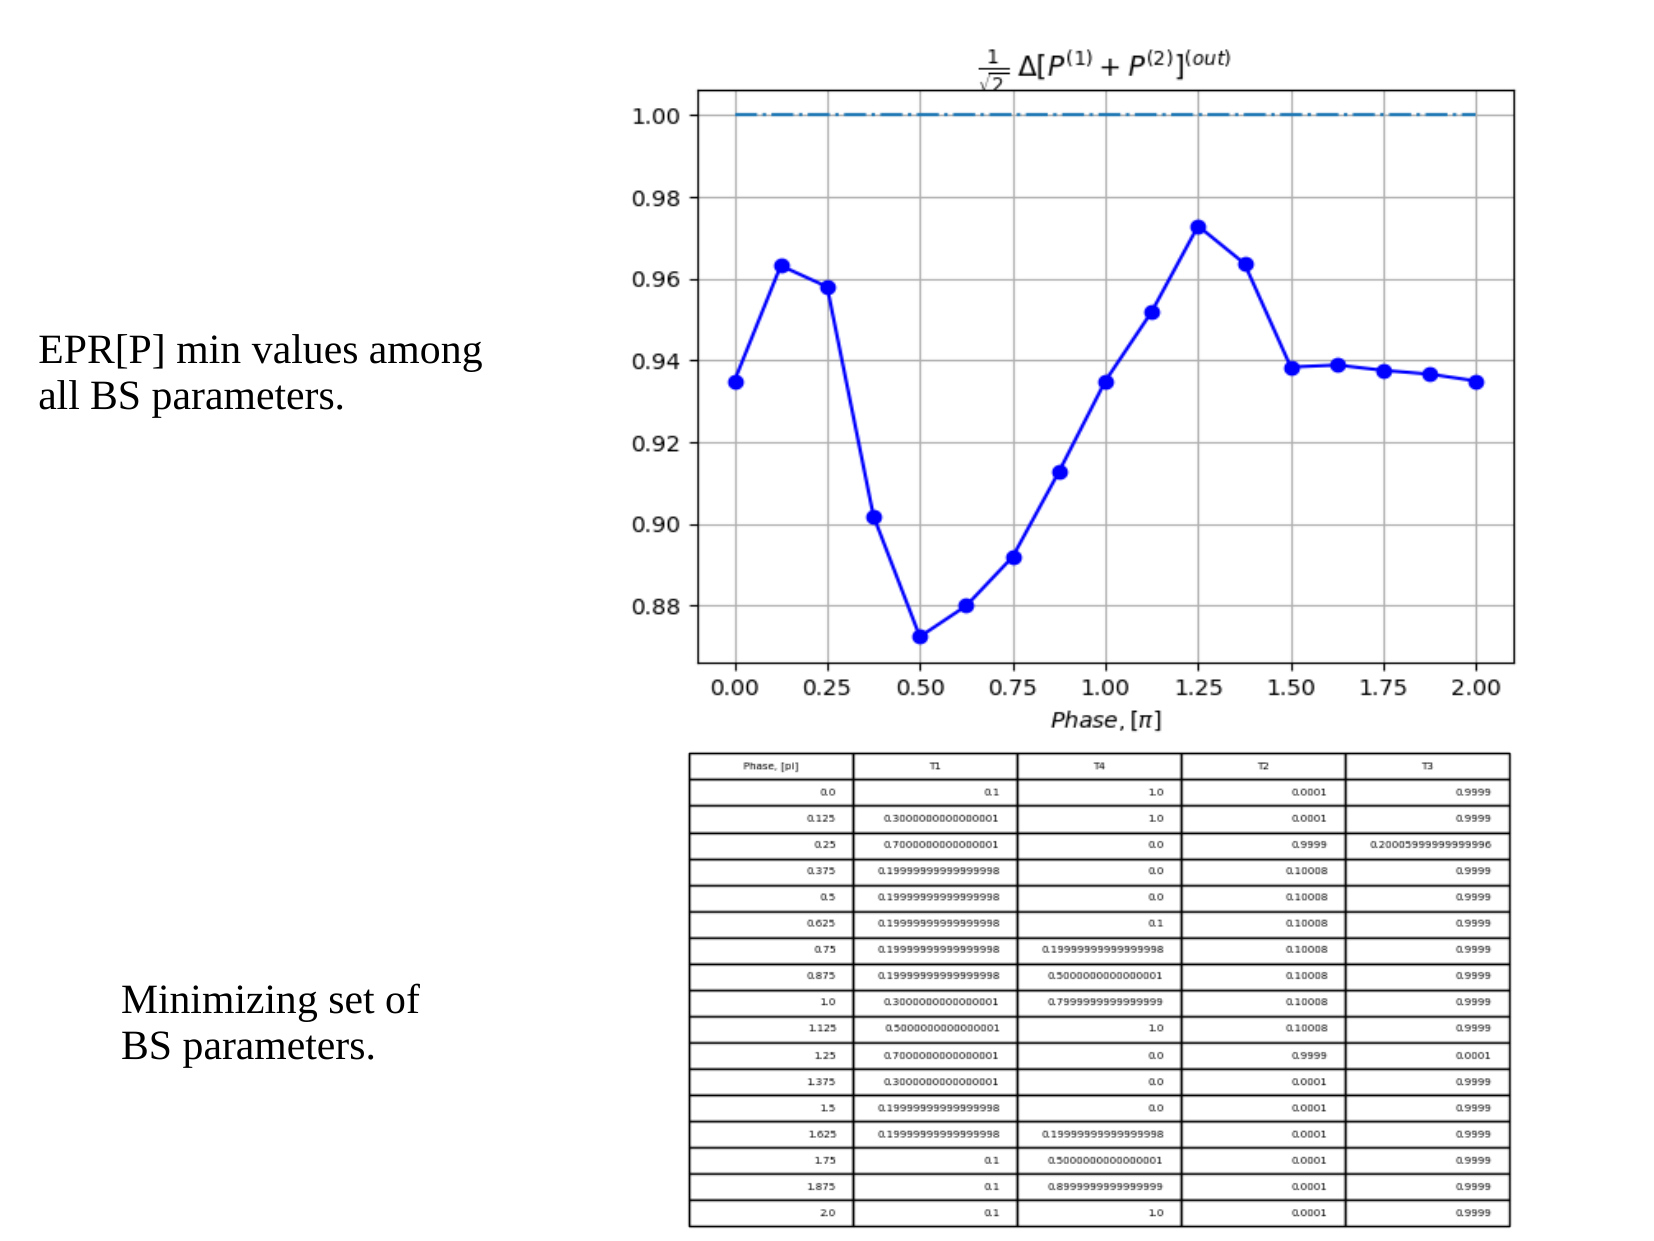

EPR[P] min values among all BS parameters.
Minimizing set of BS parameters.